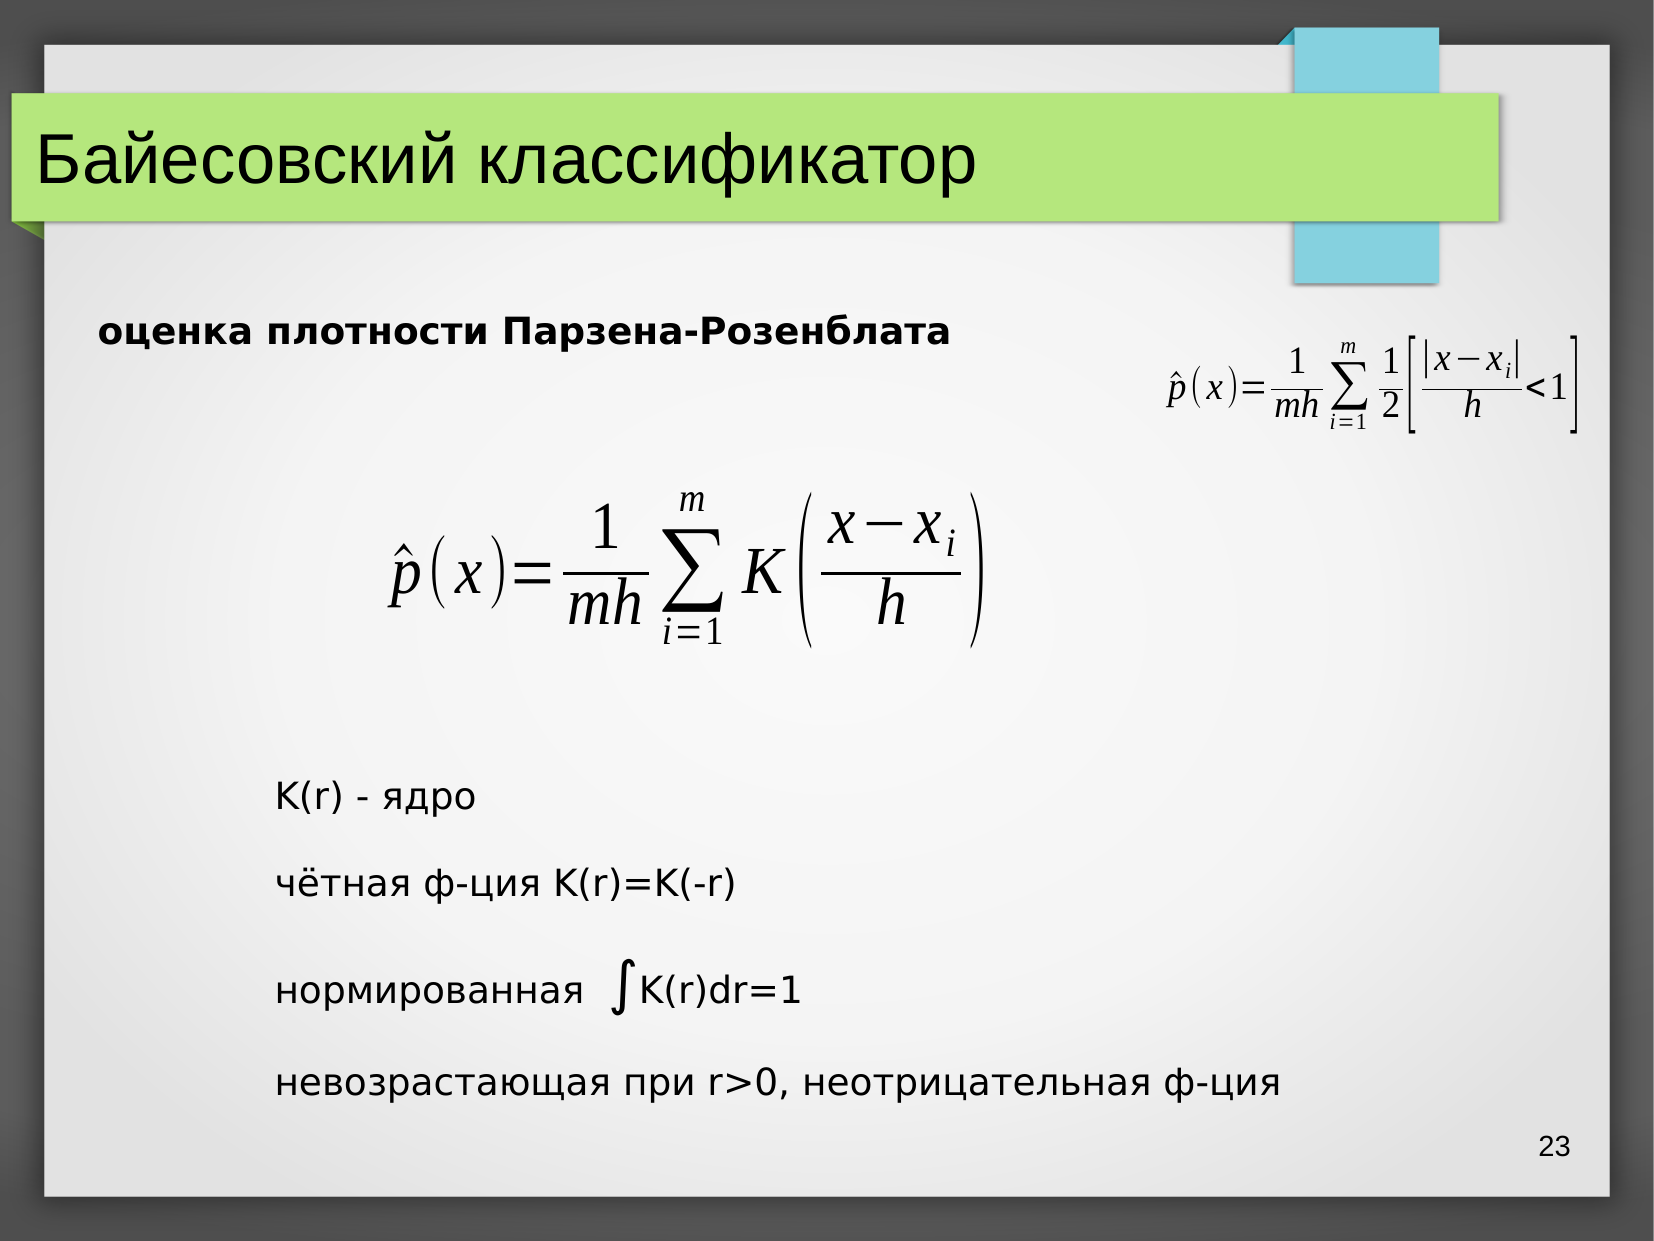

# Байесовский классификатор
оценка плотности Парзена-Розенблата
K(r) - ядро
чётная ф-ция K(r)=K(-r)
нормированная ∫K(r)dr=1
невозрастающая при r>0, неотрицательная ф-ция
23